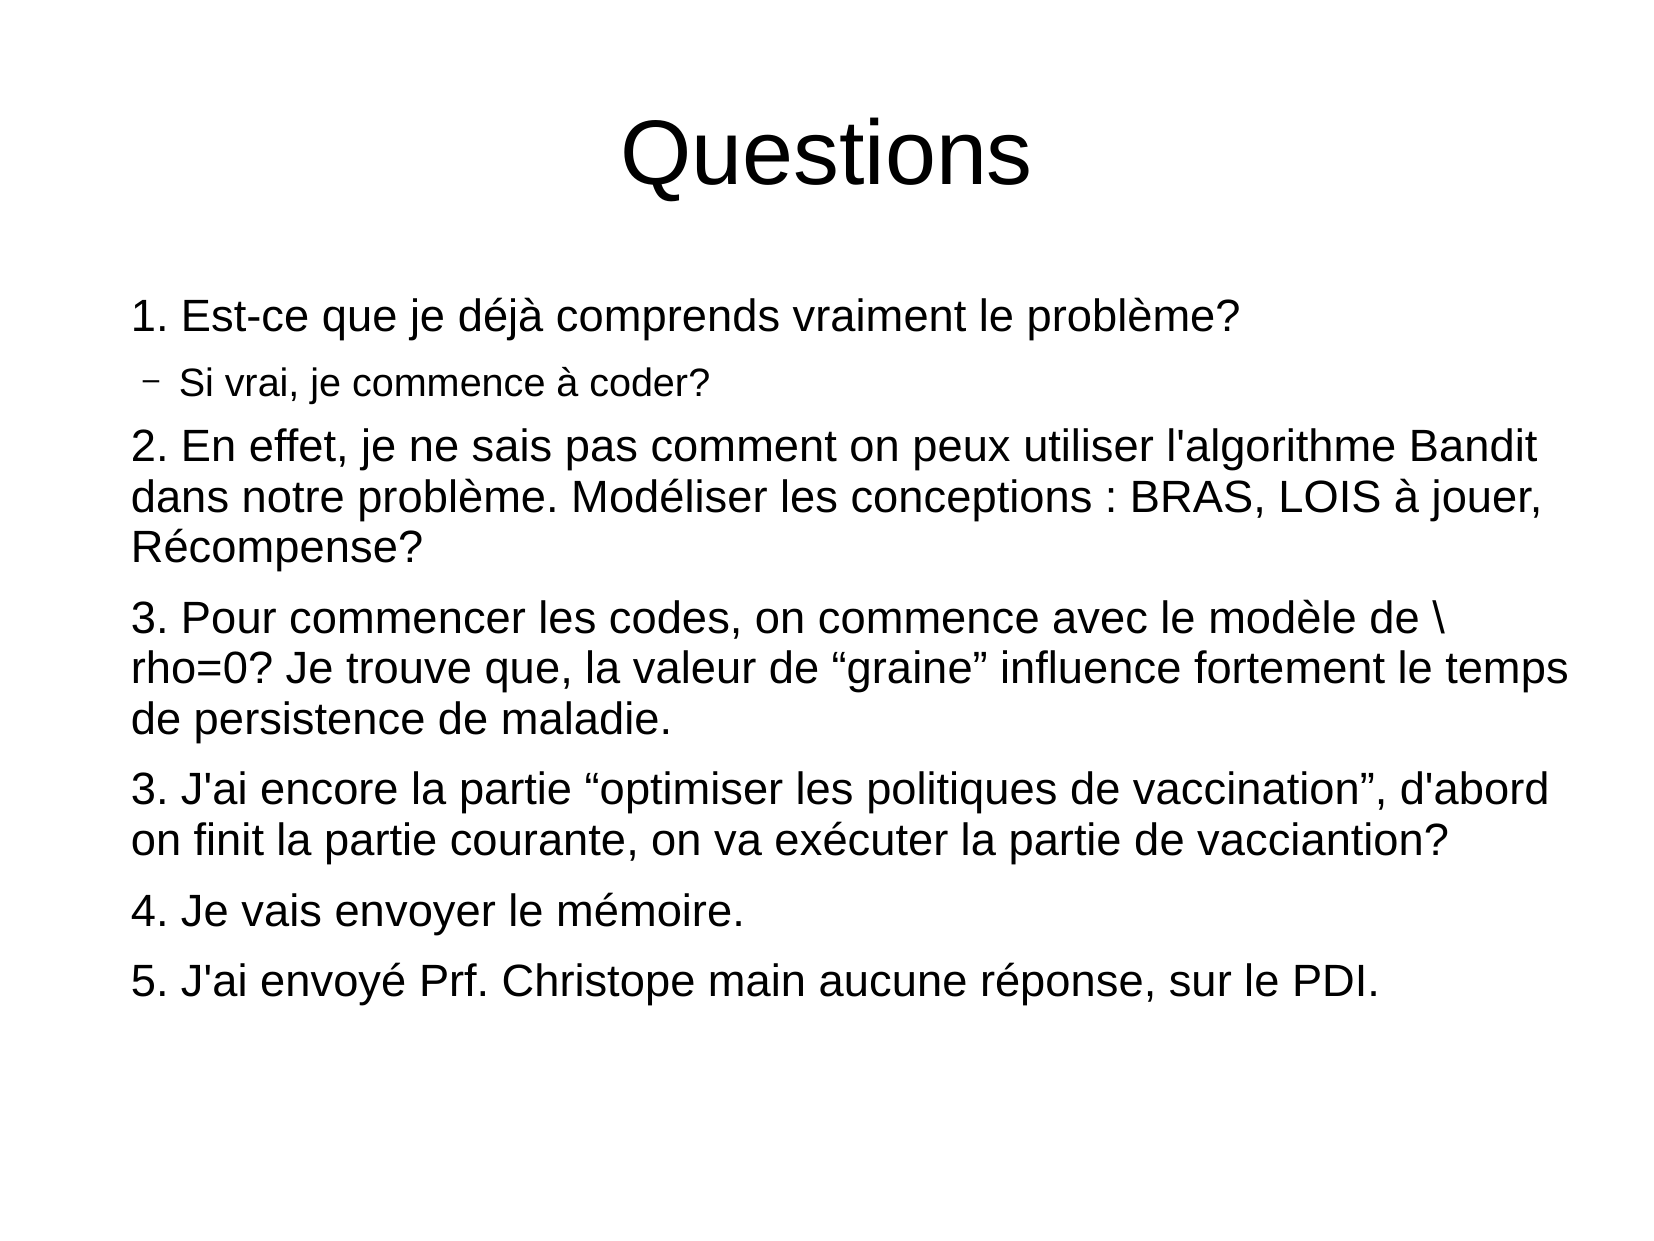

# Questions
1. Est-ce que je déjà comprends vraiment le problème?
Si vrai, je commence à coder?
2. En effet, je ne sais pas comment on peux utiliser l'algorithme Bandit dans notre problème. Modéliser les conceptions : BRAS, LOIS à jouer, Récompense?
3. Pour commencer les codes, on commence avec le modèle de \rho=0? Je trouve que, la valeur de “graine” influence fortement le temps de persistence de maladie.
3. J'ai encore la partie “optimiser les politiques de vaccination”, d'abord on finit la partie courante, on va exécuter la partie de vacciantion?
4. Je vais envoyer le mémoire.
5. J'ai envoyé Prf. Christope main aucune réponse, sur le PDI.